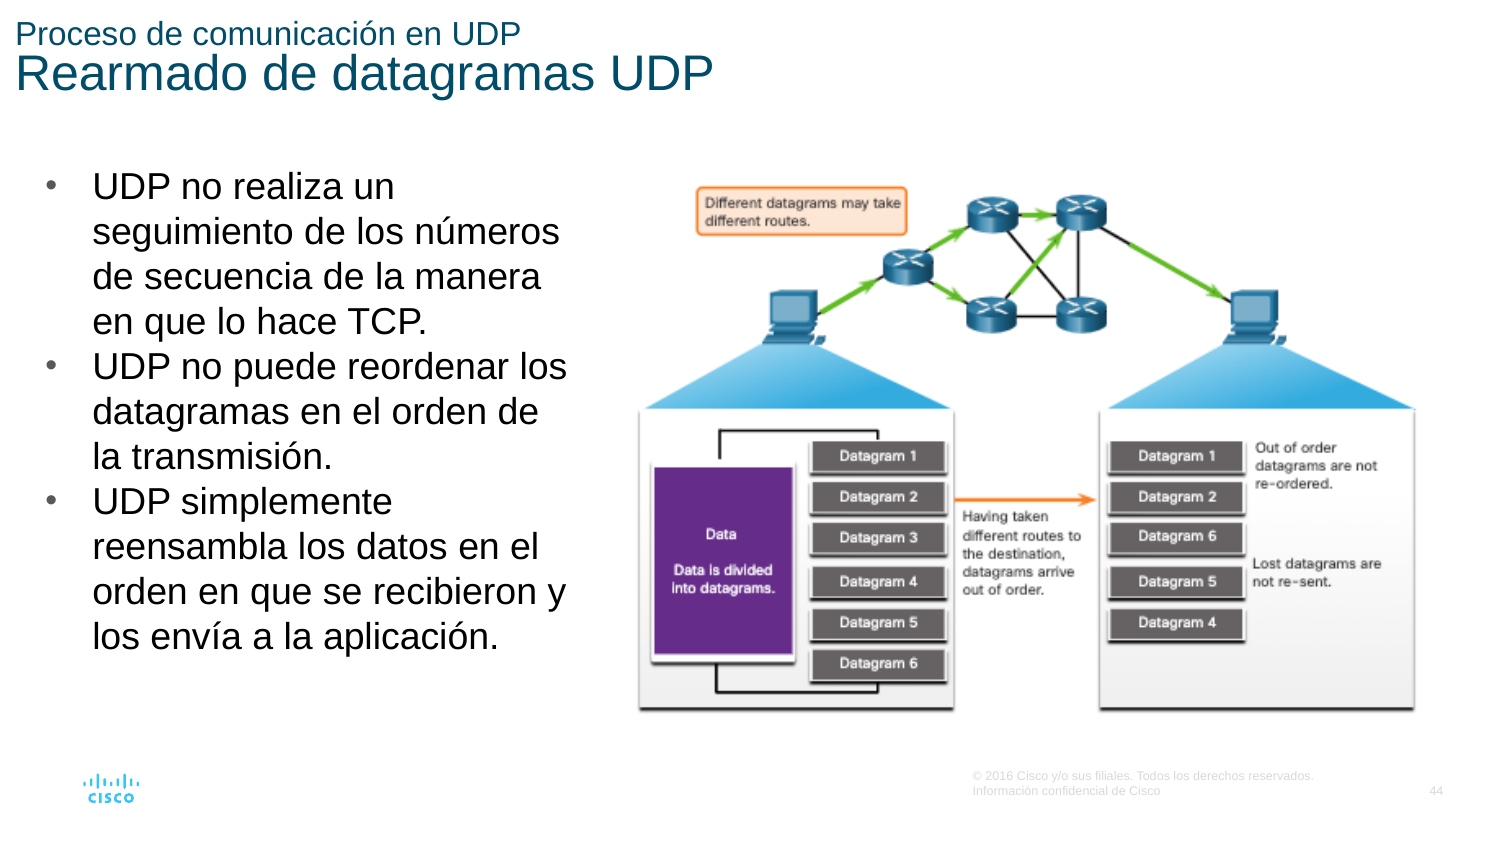

# Proceso de comunicación en UDP Rearmado de datagramas UDP
UDP no realiza un seguimiento de los números de secuencia de la manera en que lo hace TCP.
UDP no puede reordenar los datagramas en el orden de la transmisión.
UDP simplemente reensambla los datos en el orden en que se recibieron y los envía a la aplicación.